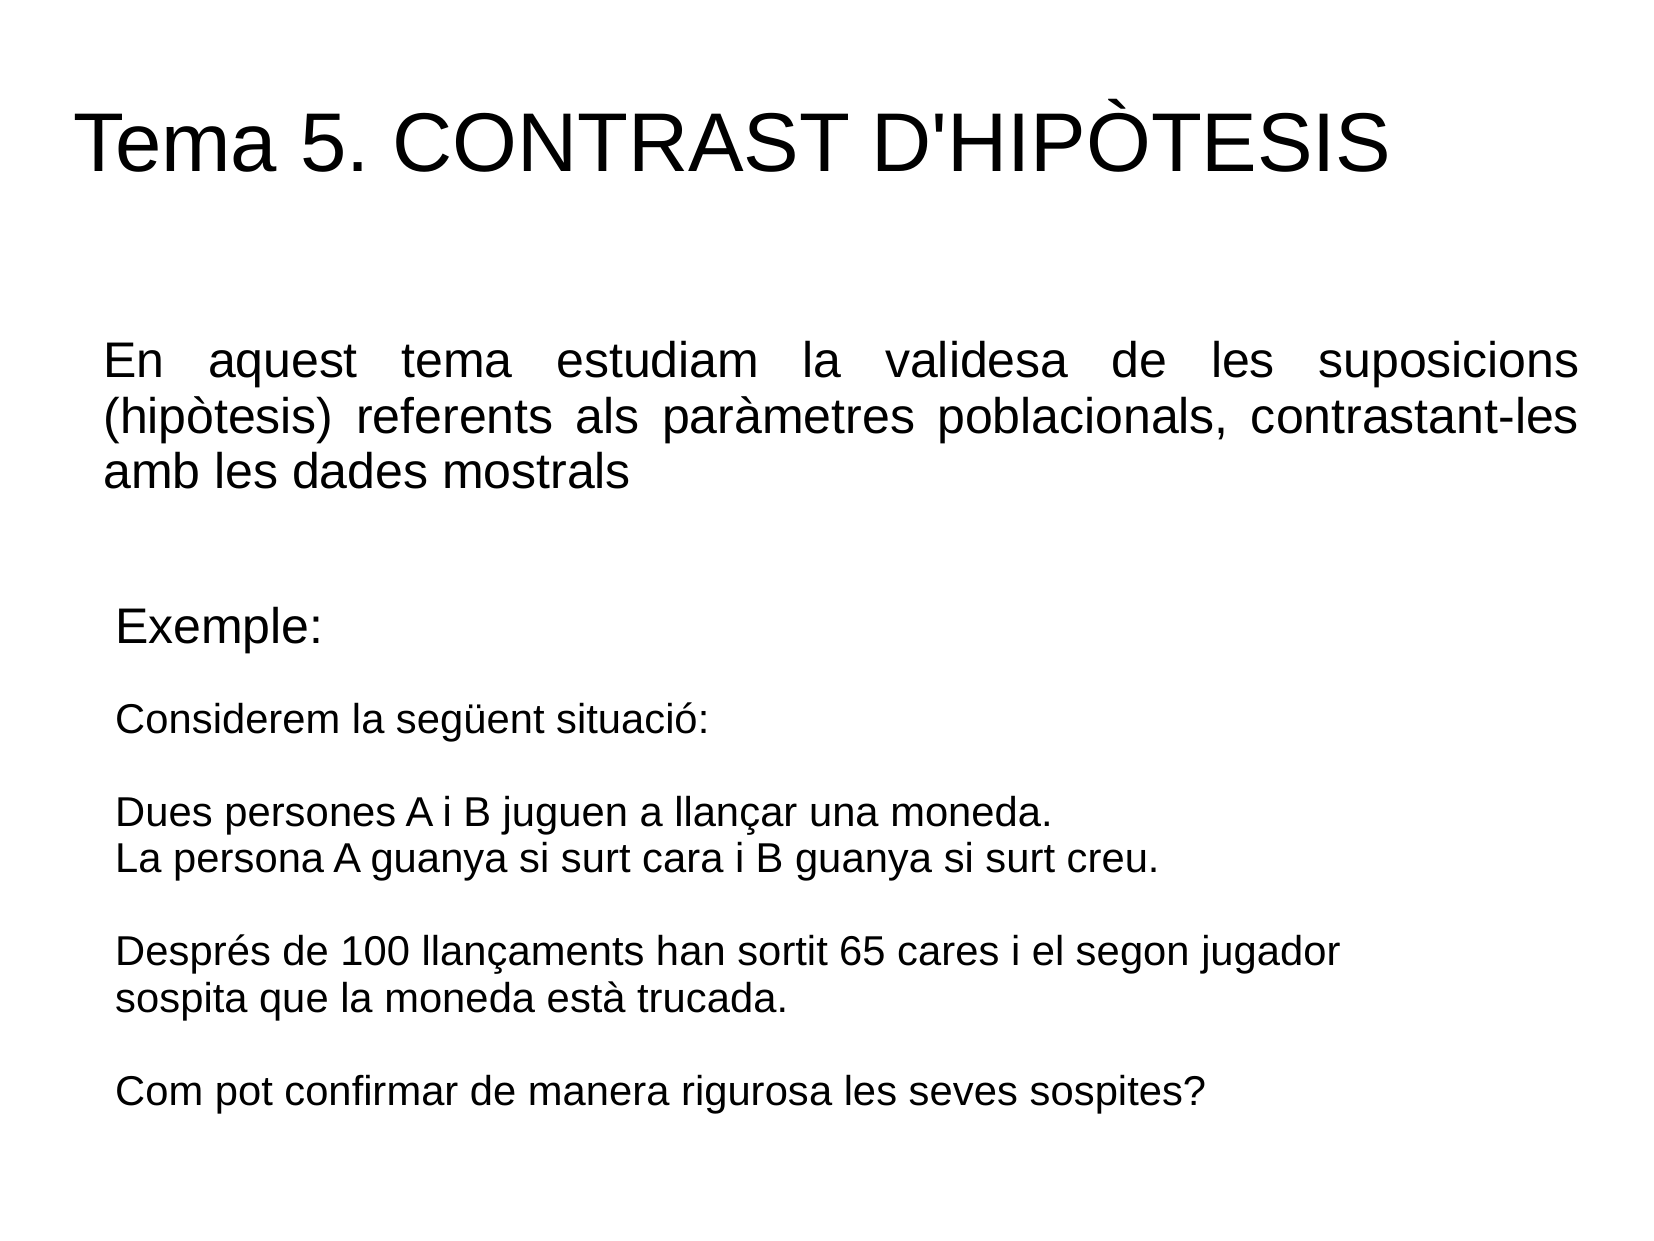

Tema 5. CONTRAST D'HIPÒTESIS
En aquest tema estudiam la validesa de les suposicions (hipòtesis) referents als paràmetres poblacionals, contrastant-les amb les dades mostrals
Exemple:
Considerem la següent situació:
Dues persones A i B juguen a llançar una moneda.
La persona A guanya si surt cara i B guanya si surt creu.
Després de 100 llançaments han sortit 65 cares i el segon jugador sospita que la moneda està trucada.
Com pot confirmar de manera rigurosa les seves sospites?